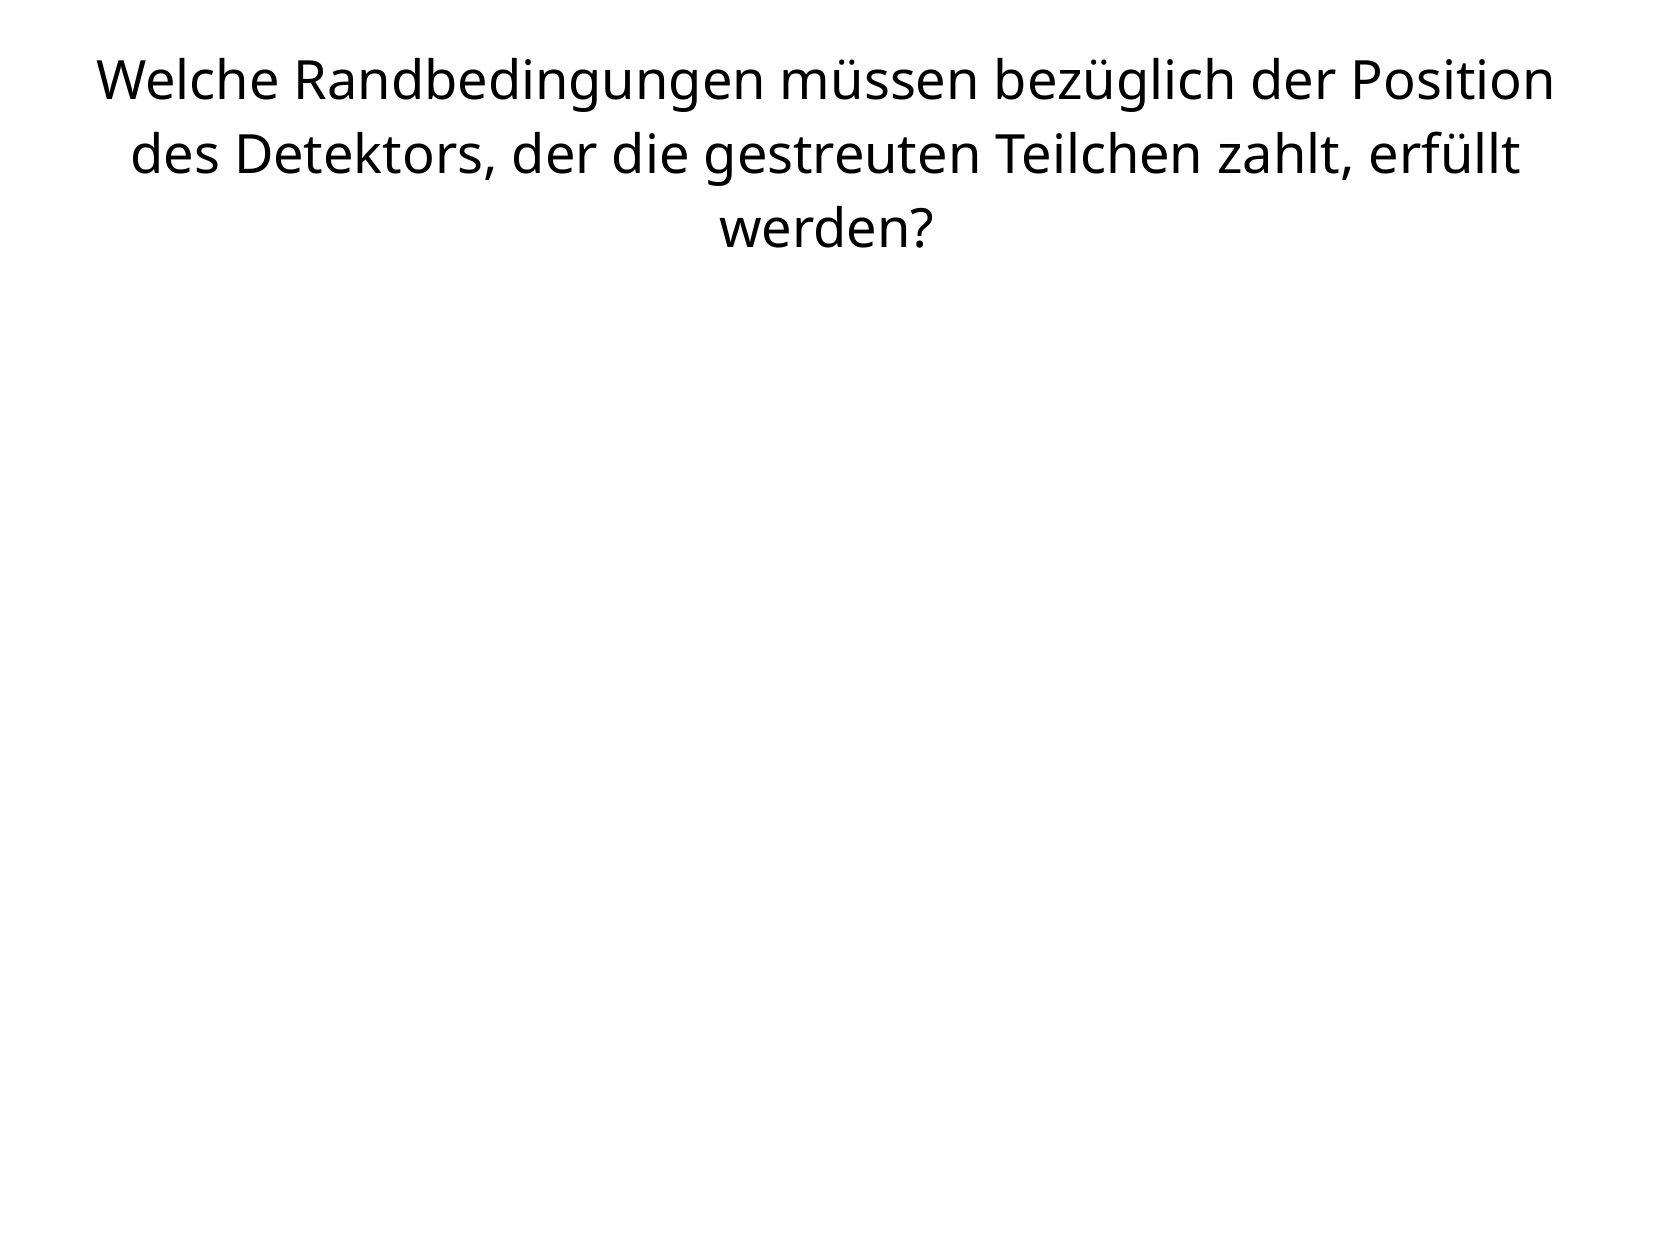

# Welche Randbedingungen müssen bezüglich der Position des Detektors, der die gestreuten Teilchen zahlt, erfüllt werden?